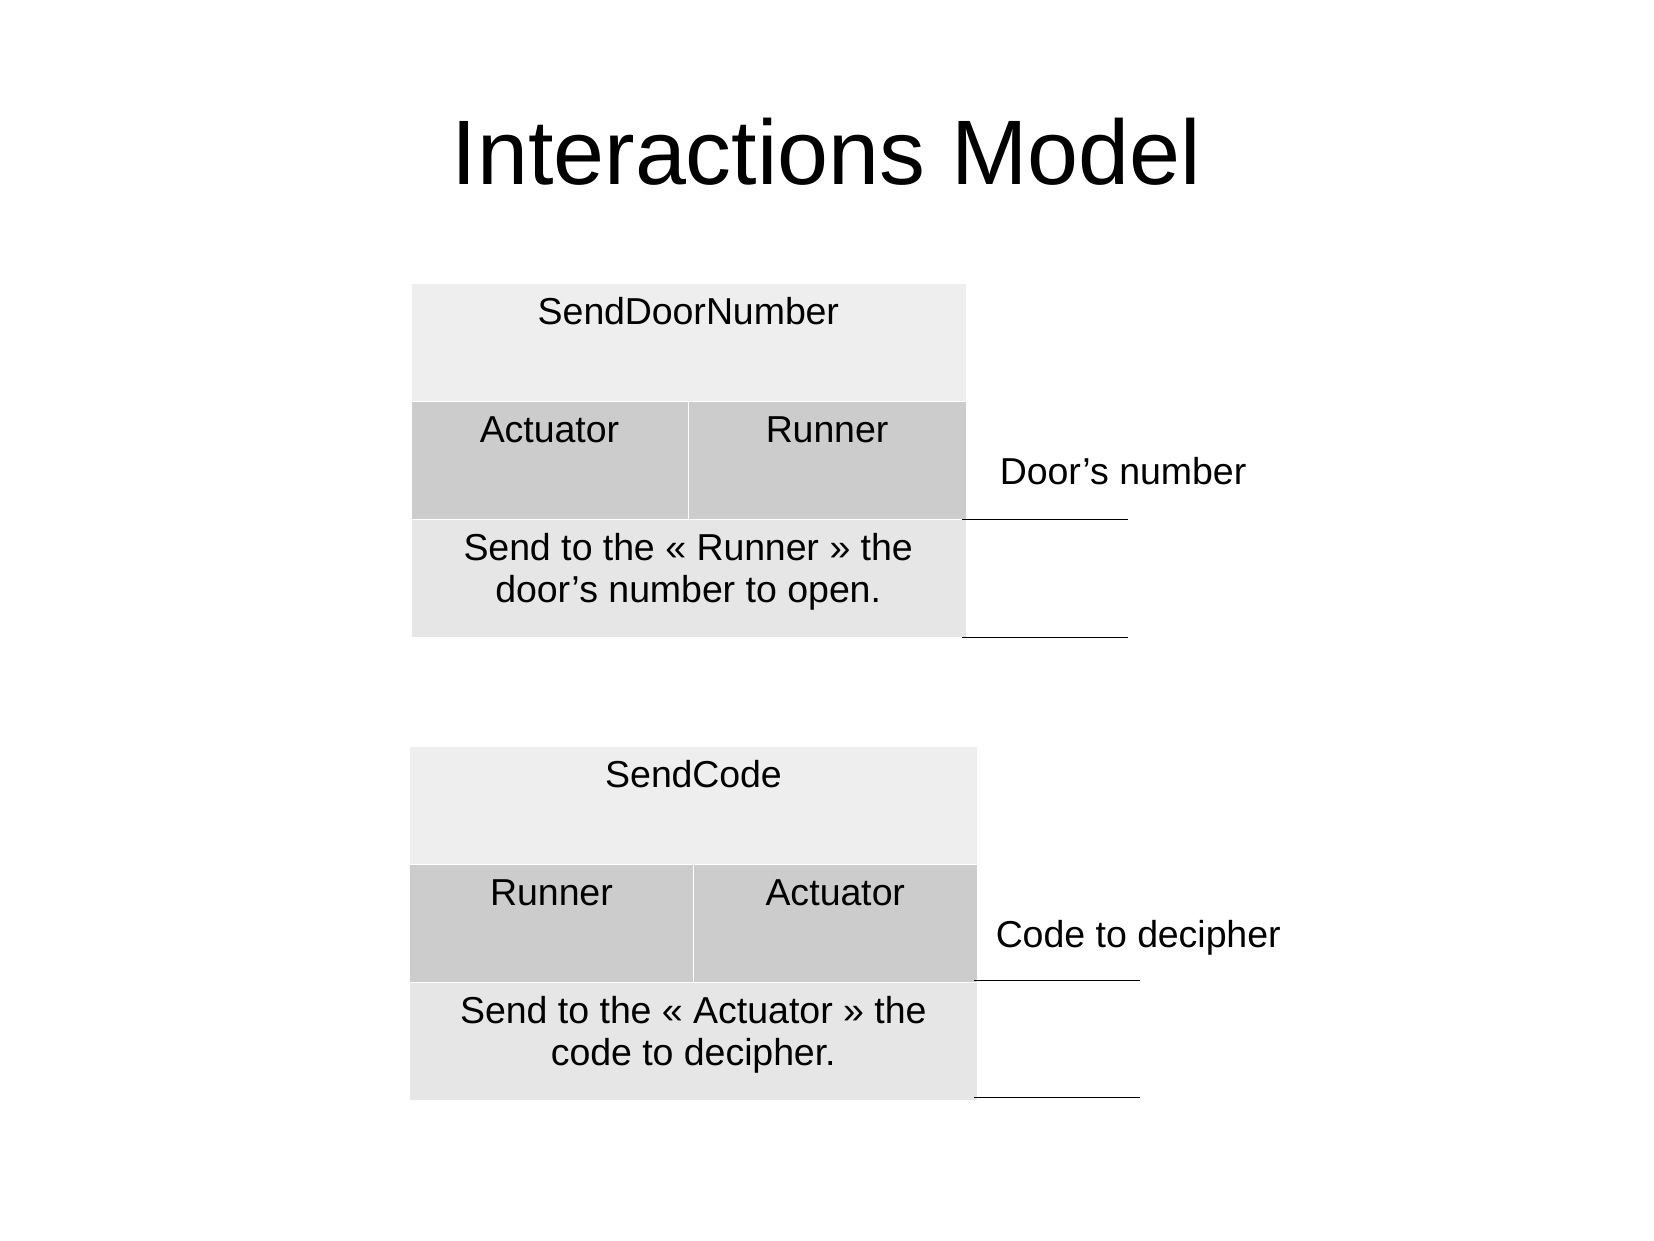

# Interactions Model
| SendDoorNumber | | |
| --- | --- | --- |
| Actuator | Runner | Door’s number |
| Send to the « Runner » the door’s number to open. | | |
| SendCode | | |
| --- | --- | --- |
| Runner | Actuator | Code to decipher |
| Send to the « Actuator » the code to decipher. | | |